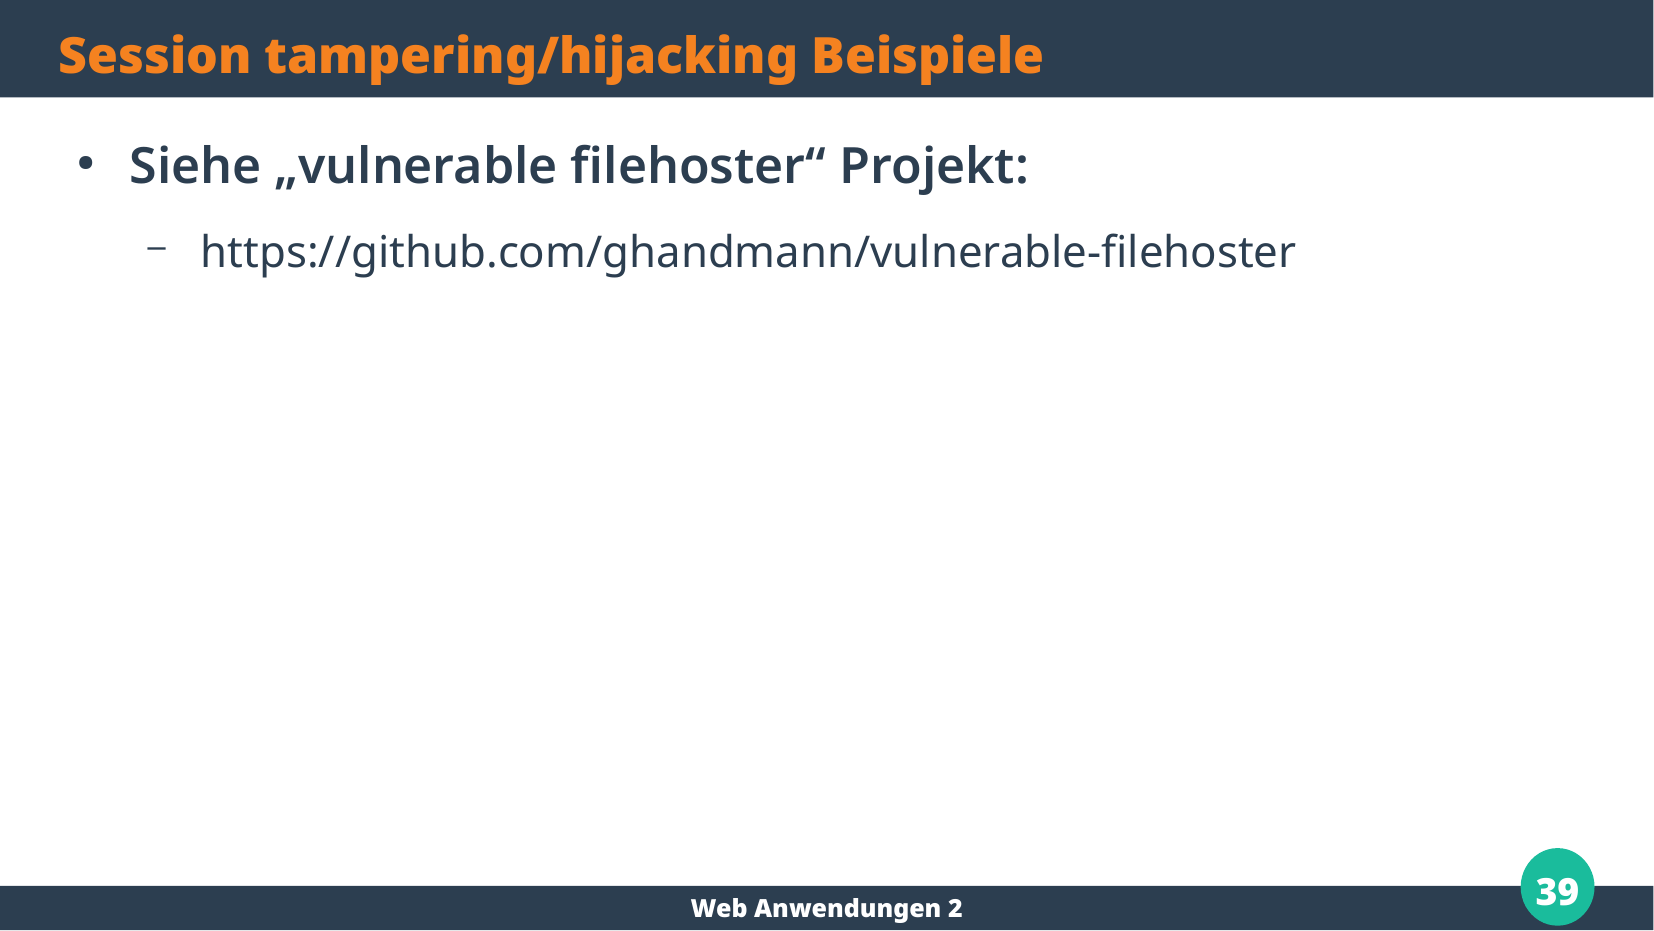

# Session tampering/hijacking Beispiele
Siehe „vulnerable filehoster“ Projekt:
https://github.com/ghandmann/vulnerable-filehoster
39